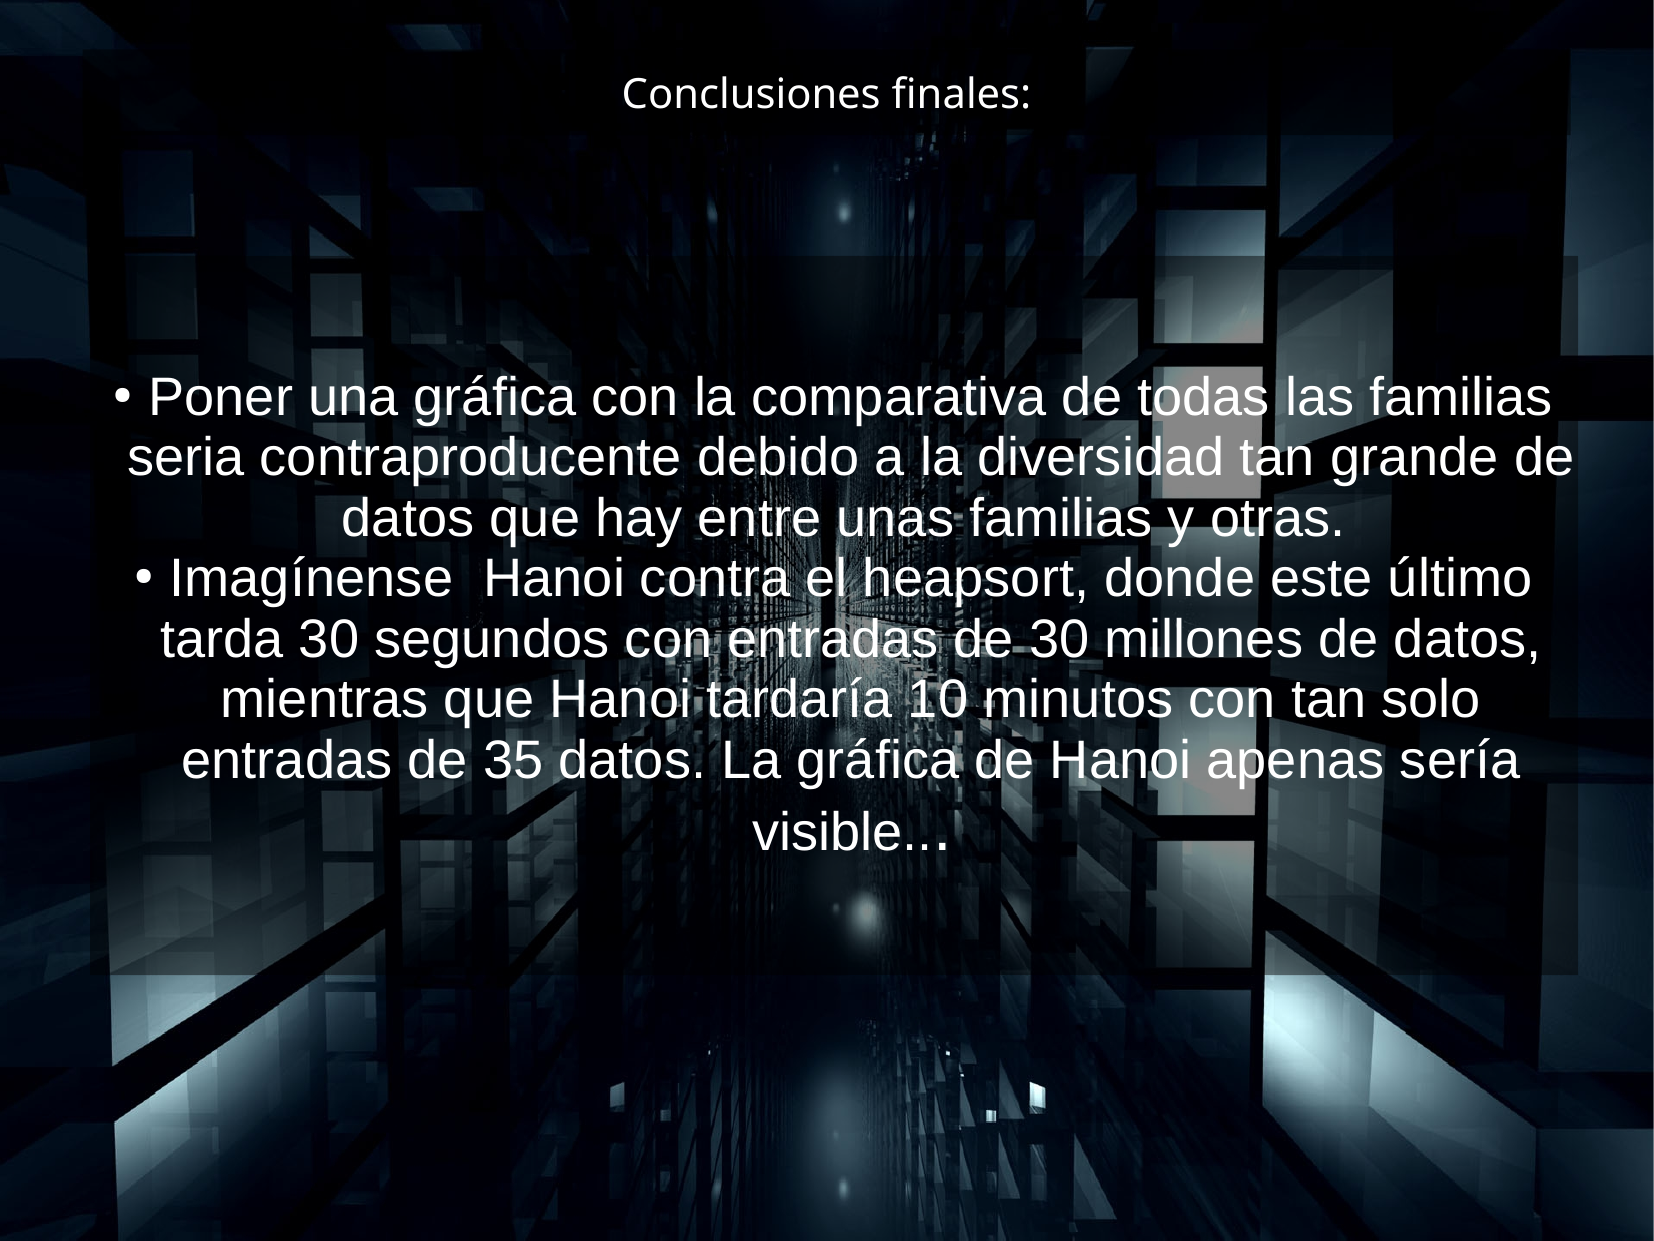

# Conclusiones finales:
Poner una gráfica con la comparativa de todas las familias seria contraproducente debido a la diversidad tan grande de datos que hay entre unas familias y otras.
Imagínense Hanoi contra el heapsort, donde este último tarda 30 segundos con entradas de 30 millones de datos, mientras que Hanoi tardaría 10 minutos con tan solo entradas de 35 datos. La gráfica de Hanoi apenas sería visible...